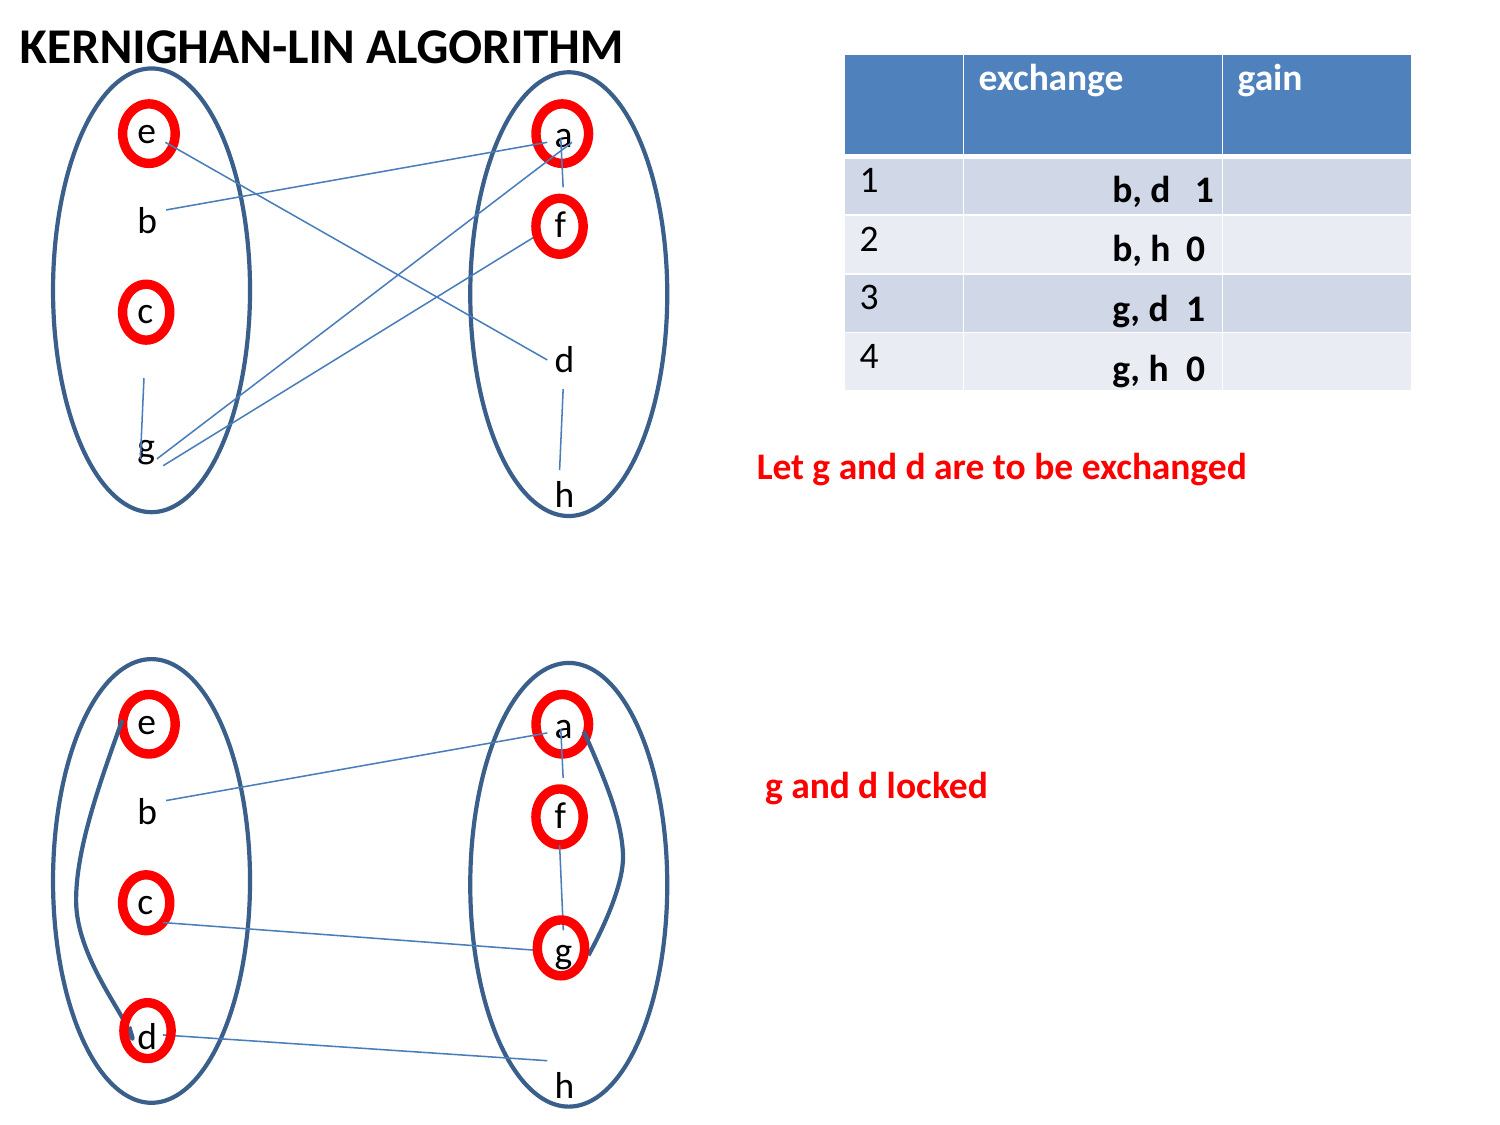

KERNIGHAN-LIN ALGORITHM
| | exchange | gain |
| --- | --- | --- |
| 1 | | |
| 2 | | |
| 3 | | |
| 4 | | |
e
b
c
g
a
f
d
h
b, d	 1
b, h	0
g, d	1
g, h	0
Let g and d are to be exchanged
e
b
c
d
a
f
g
h
 g and d locked